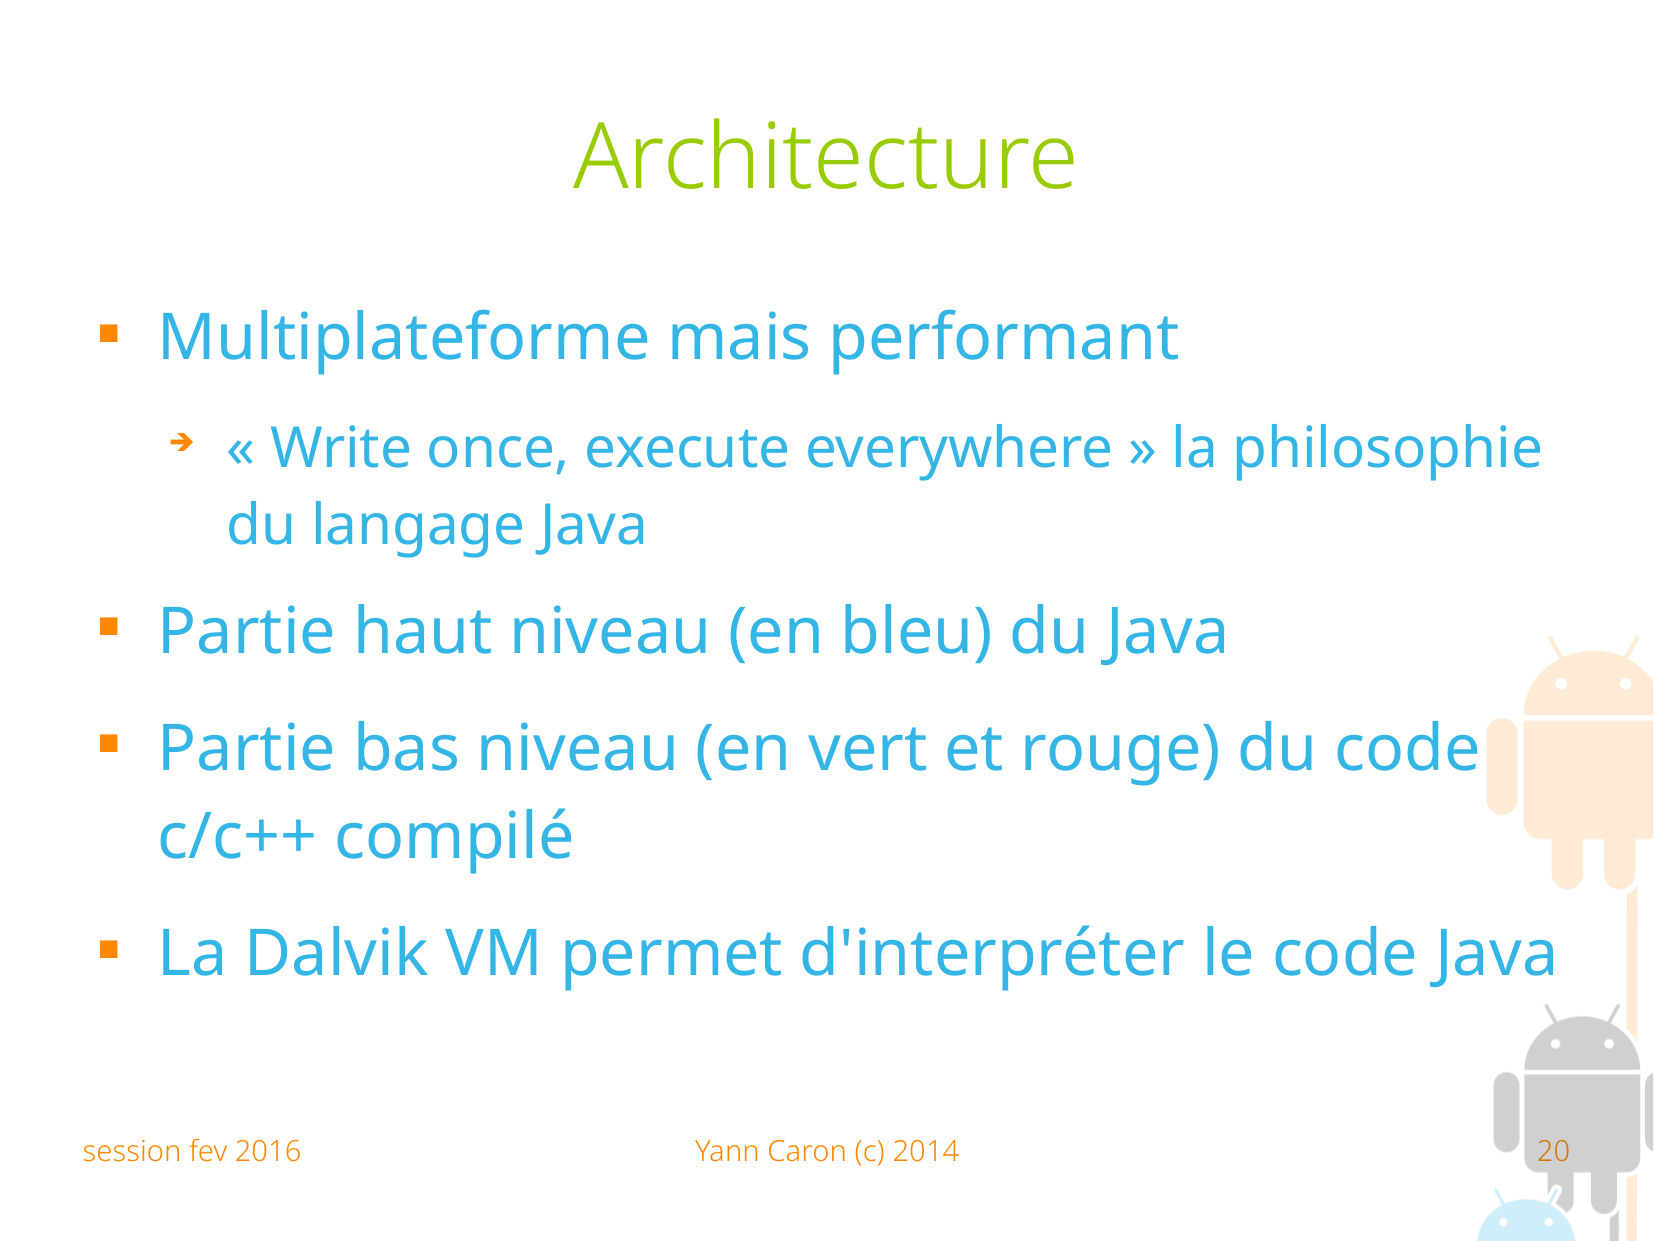

# Architecture
Multiplateforme mais performant
« Write once, execute everywhere » la philosophie du langage Java
Partie haut niveau (en bleu) du Java
Partie bas niveau (en vert et rouge) du code c/c++ compilé
La Dalvik VM permet d'interpréter le code Java
session fev 2016
Yann Caron (c) 2014
20